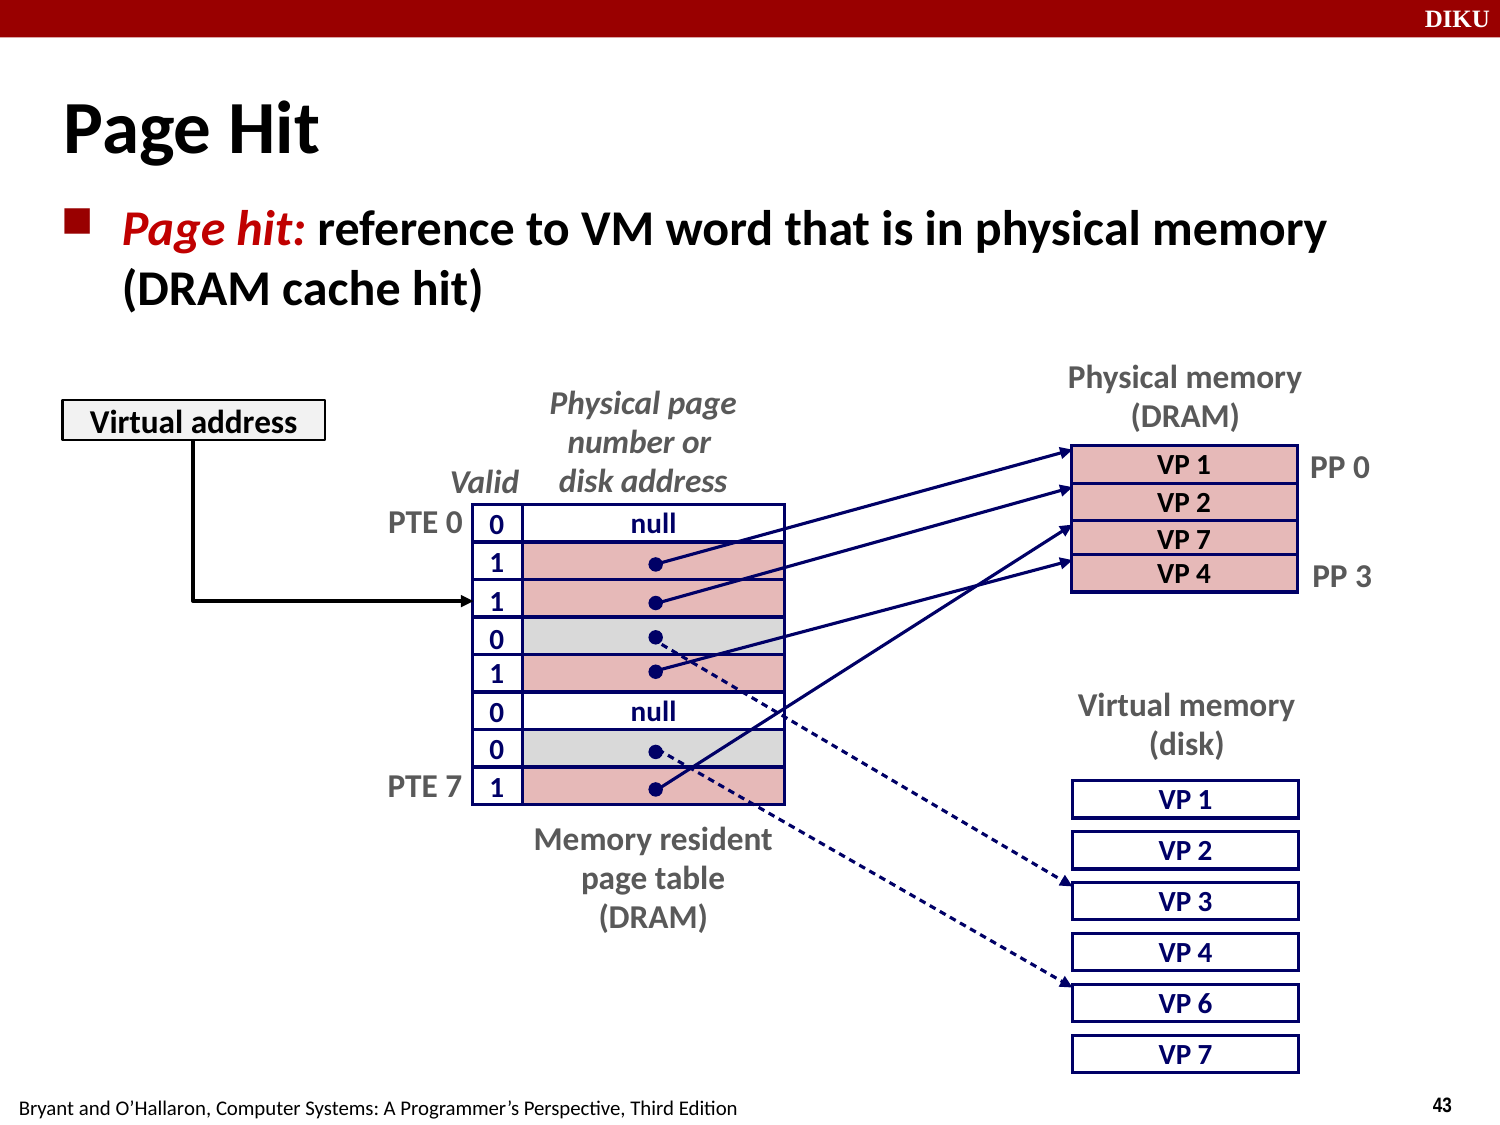

Page Hit
Page hit: reference to VM word that is in physical memory (DRAM cache hit)
Physical memory
(DRAM)
Physical page
number or
disk address
Virtual address
PP 0
VP 1
Valid
VP 2
PTE 0
0
null
VP 7
1
PP 3
VP 4
1
0
1
Virtual memory
(disk)
0
null
0
PTE 7
1
VP 1
Memory resident
page table
(DRAM)
VP 2
VP 3
VP 4
VP 6
VP 7